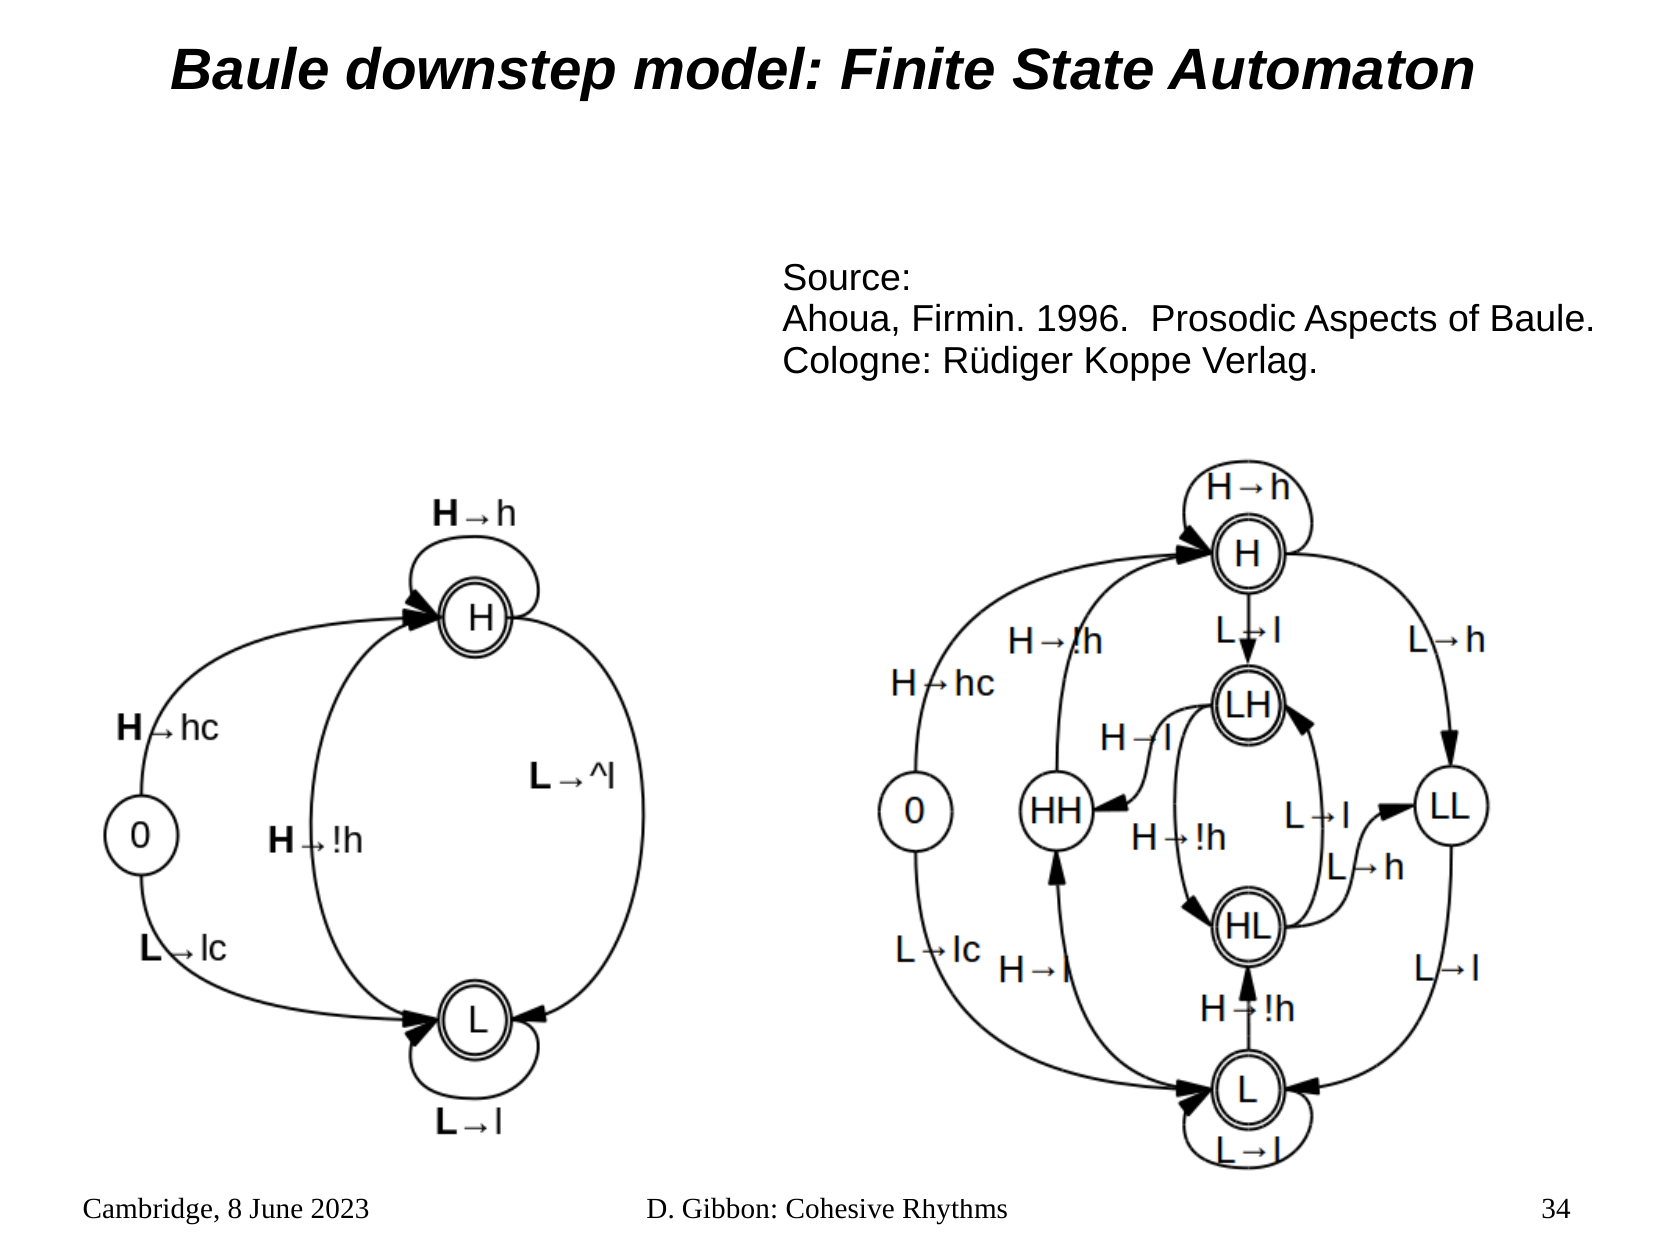

# Baule downstep model: Finite State Automaton
Source:
Ahoua, Firmin. 1996. Prosodic Aspects of Baule. Cologne: Rüdiger Koppe Verlag.
Cambridge, 8 June 2023
D. Gibbon: Cohesive Rhythms
34